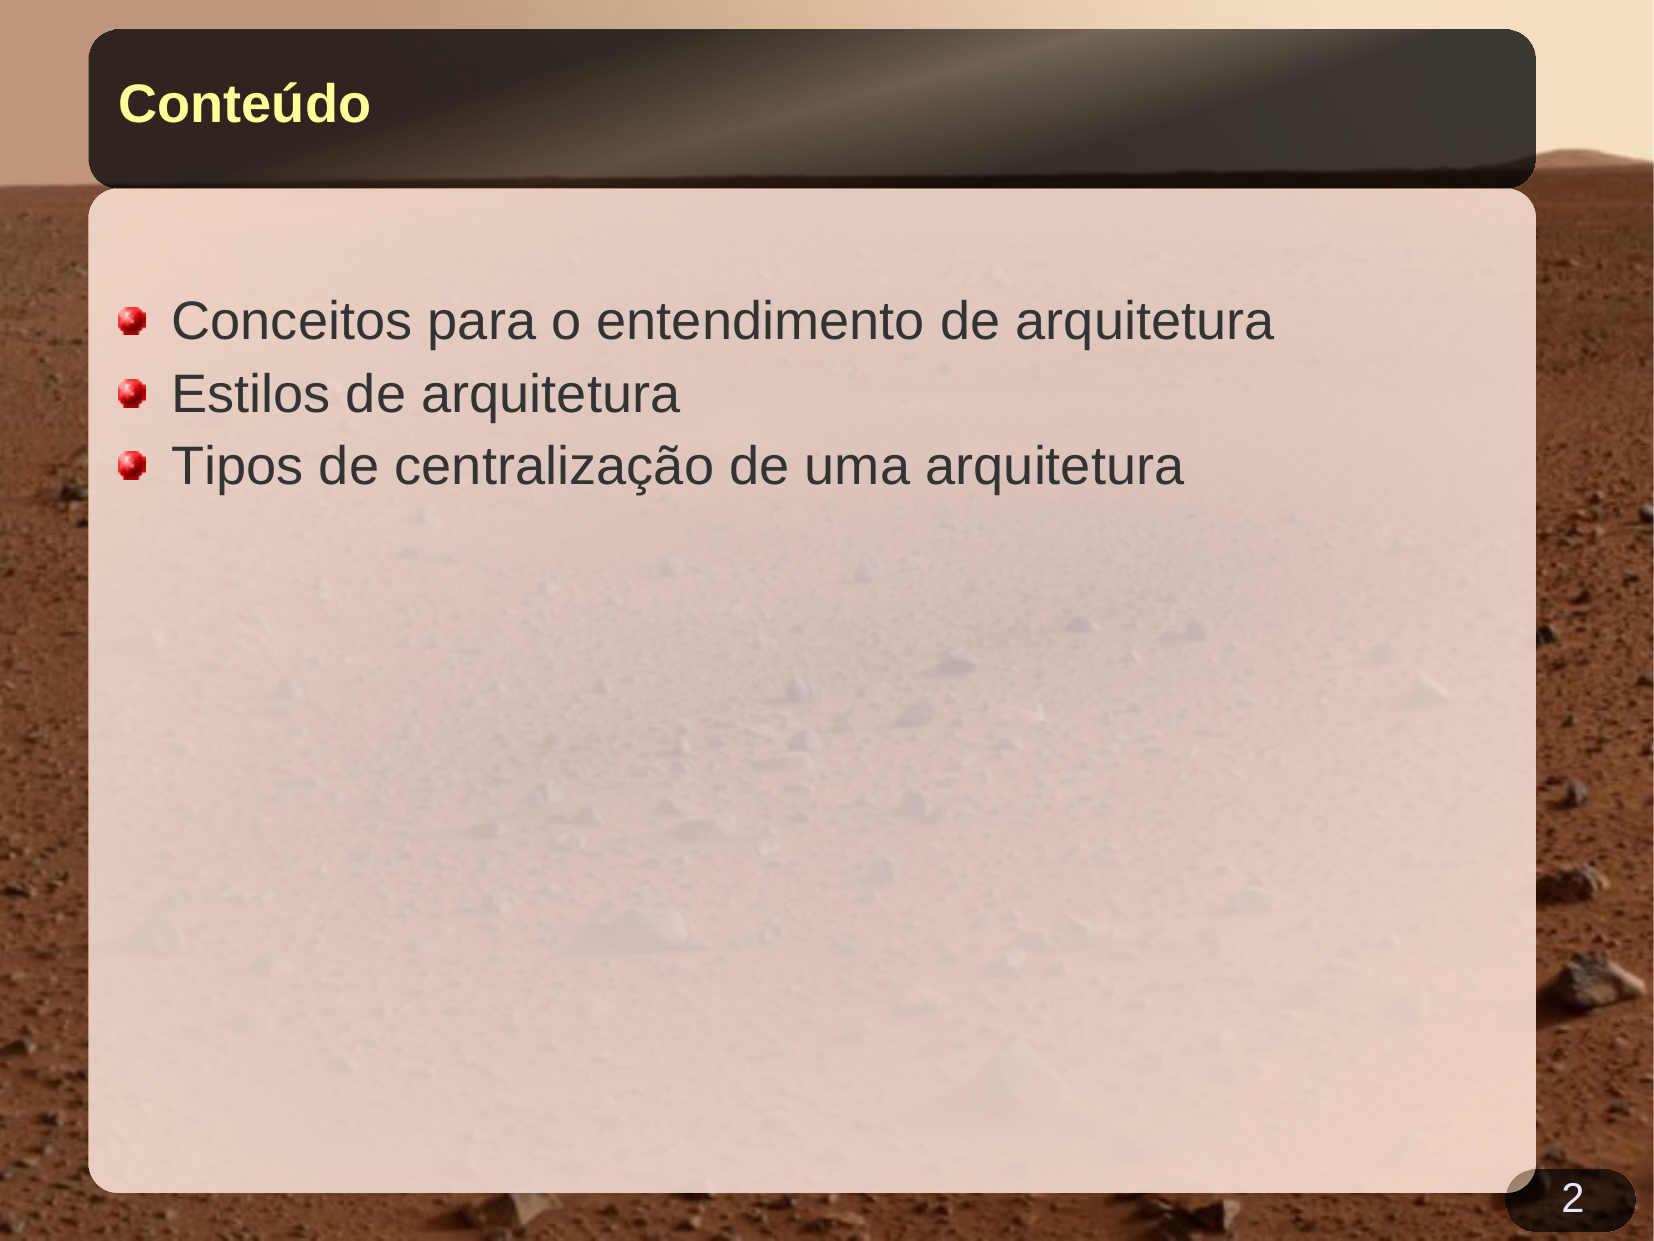

# Conteúdo
Conceitos para o entendimento de arquitetura
Estilos de arquitetura
Tipos de centralização de uma arquitetura